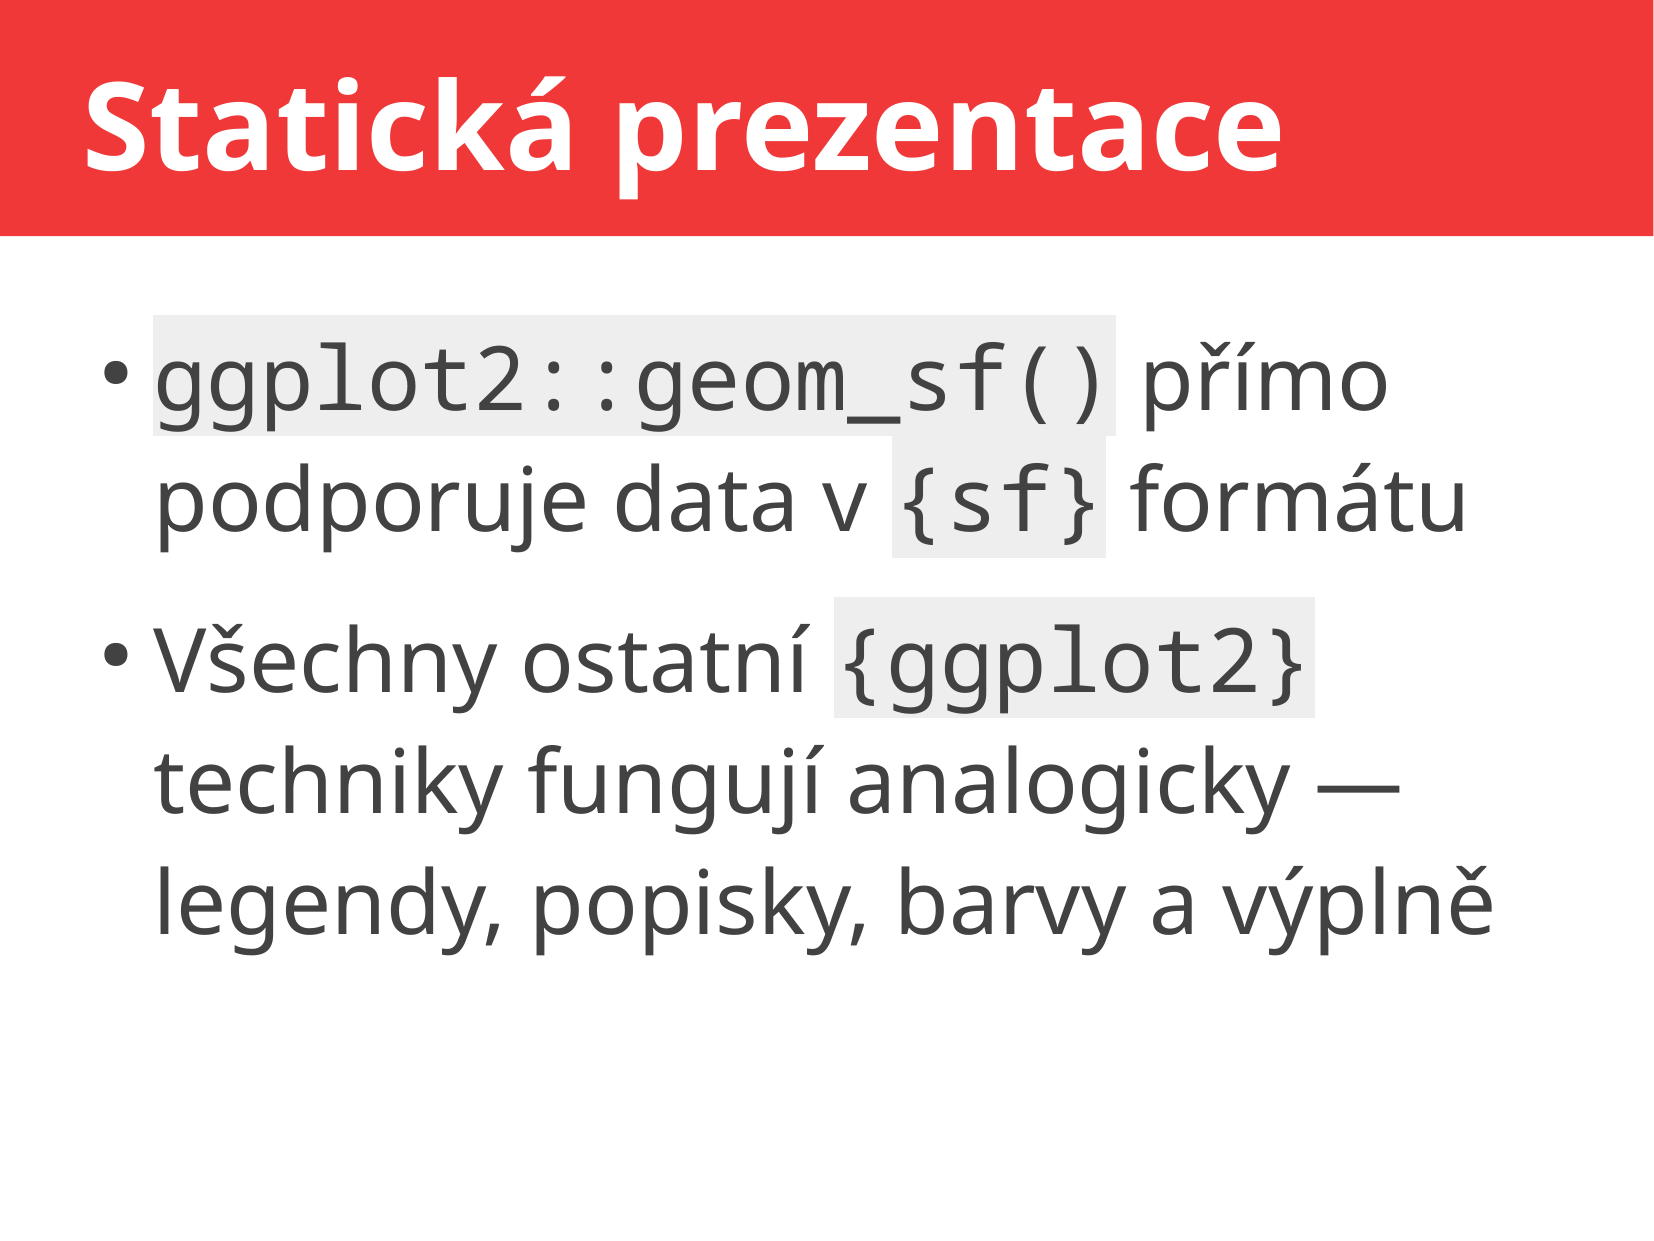

# Statická prezentace
ggplot2::geom_sf() přímo podporuje data v {sf} formátu
Všechny ostatní {ggplot2} techniky fungují analogicky — legendy, popisky, barvy a výplně